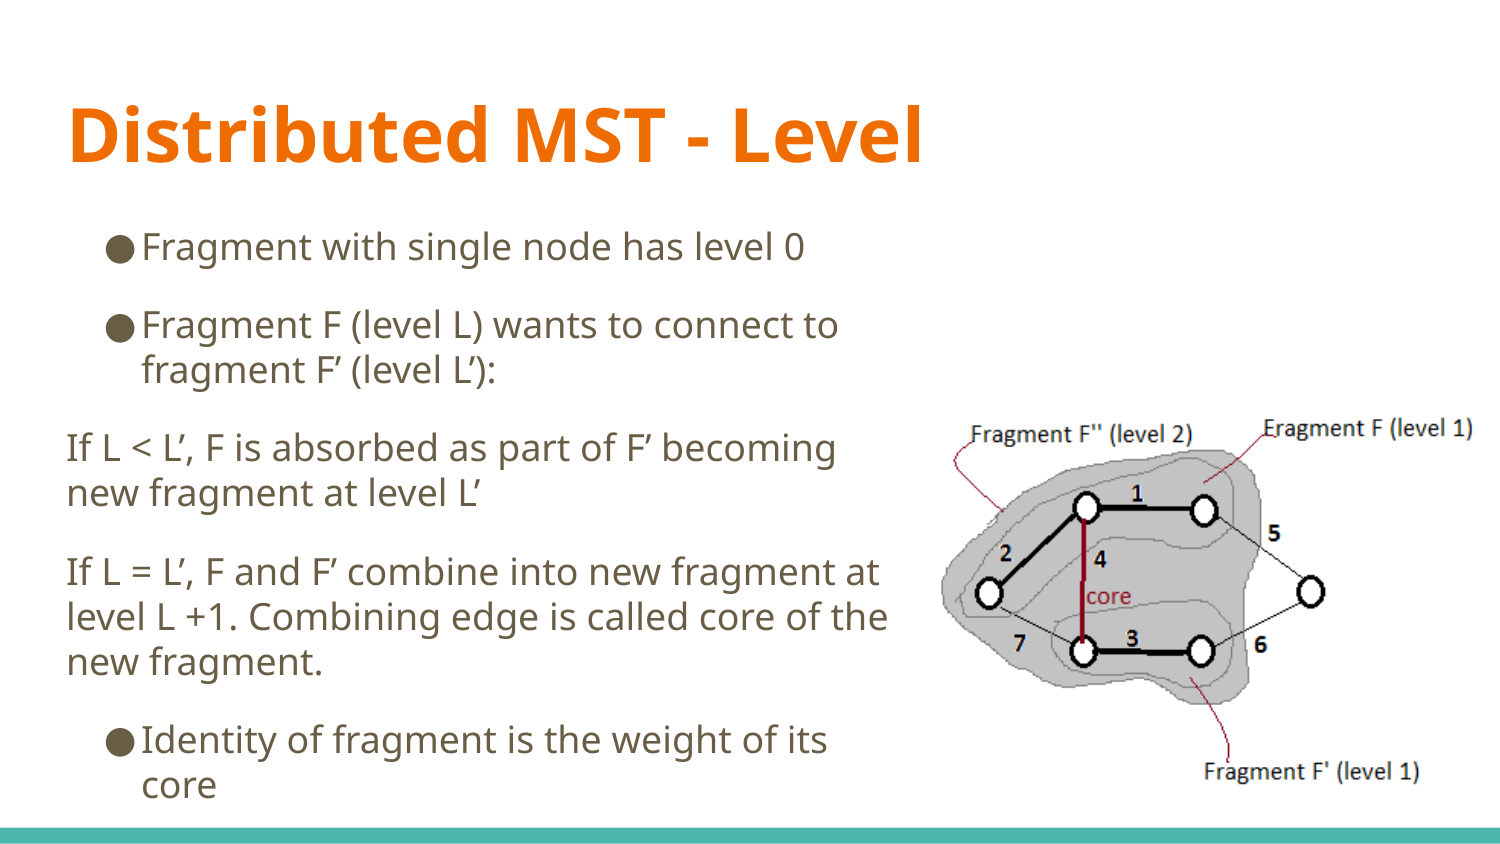

# Distributed MST - Level
Fragment with single node has level 0
Fragment F (level L) wants to connect to fragment F’ (level L’):
If L < L’, F is absorbed as part of F’ becoming new fragment at level L’
If L = L’, F and F’ combine into new fragment at level L +1. Combining edge is called core of the new fragment.
Identity of fragment is the weight of its core